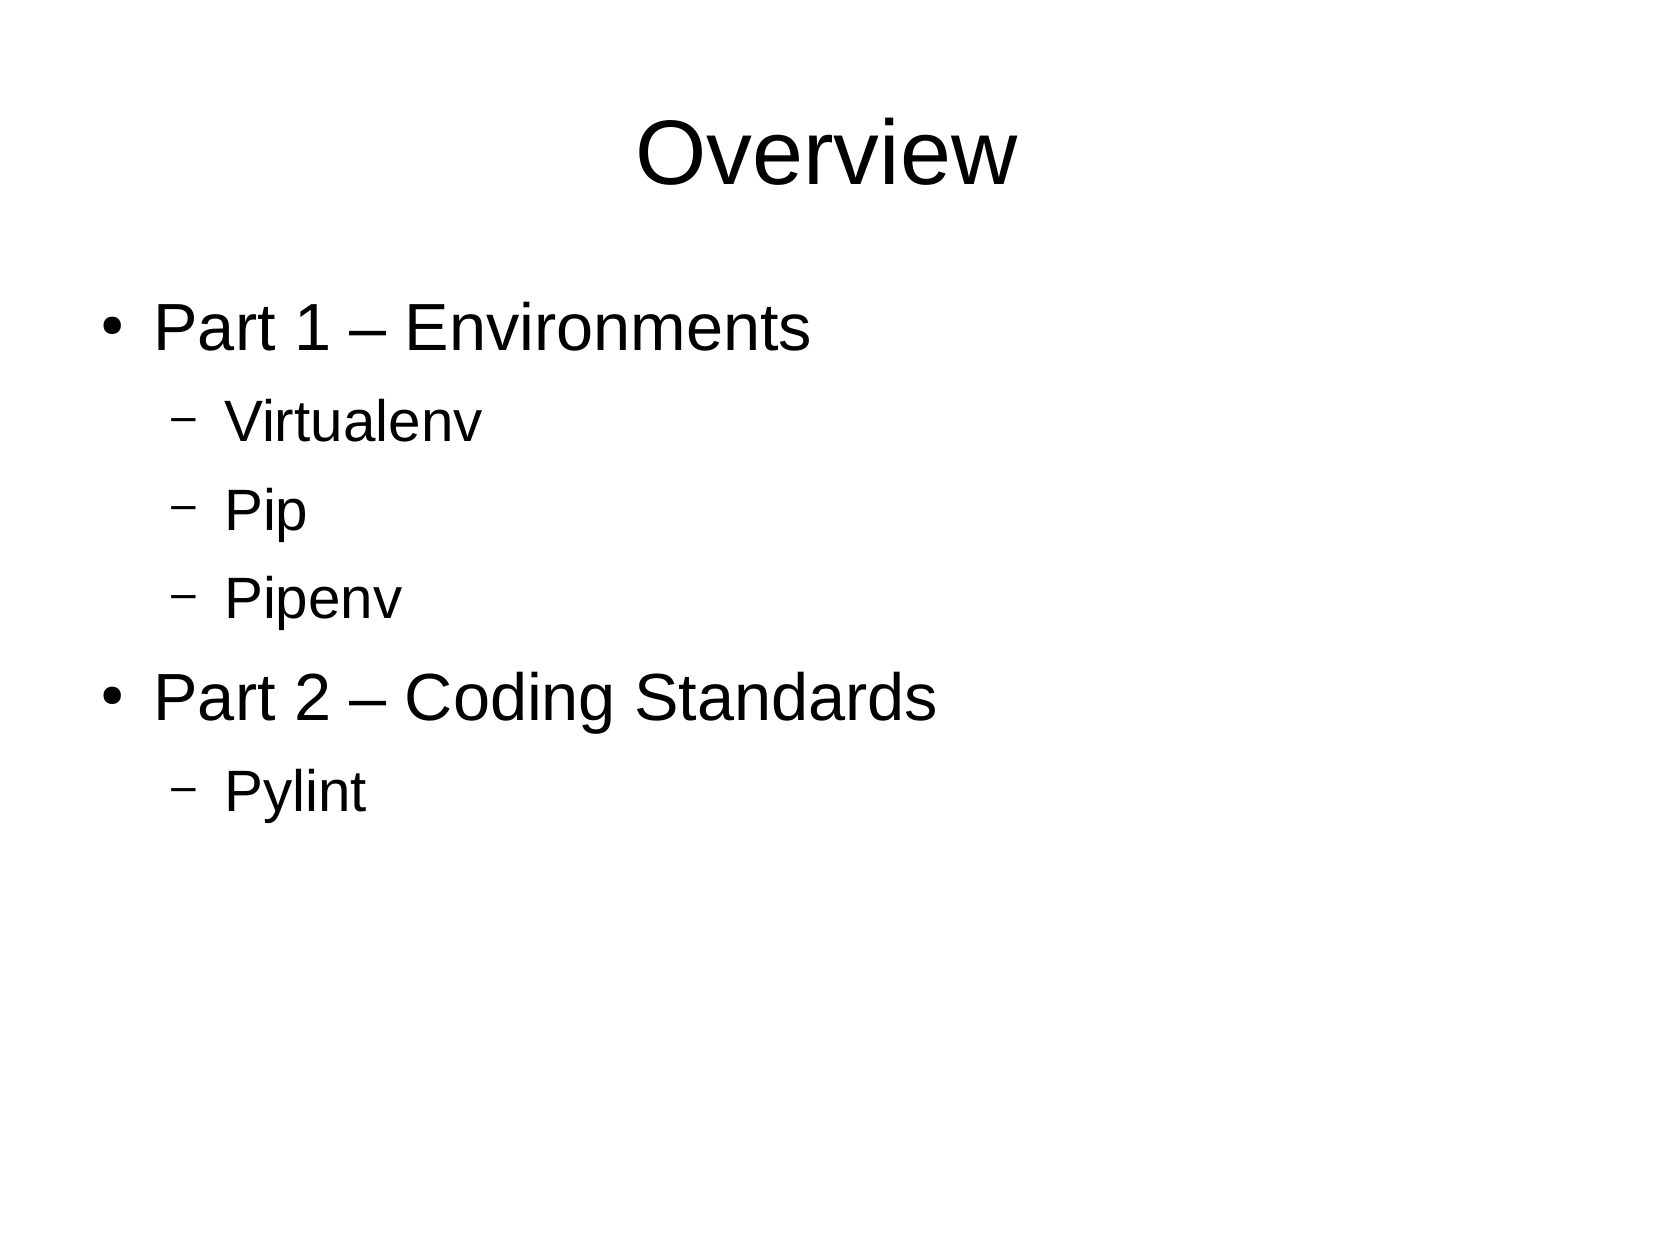

# Overview
Part 1 – Environments
Virtualenv
Pip
Pipenv
Part 2 – Coding Standards
Pylint